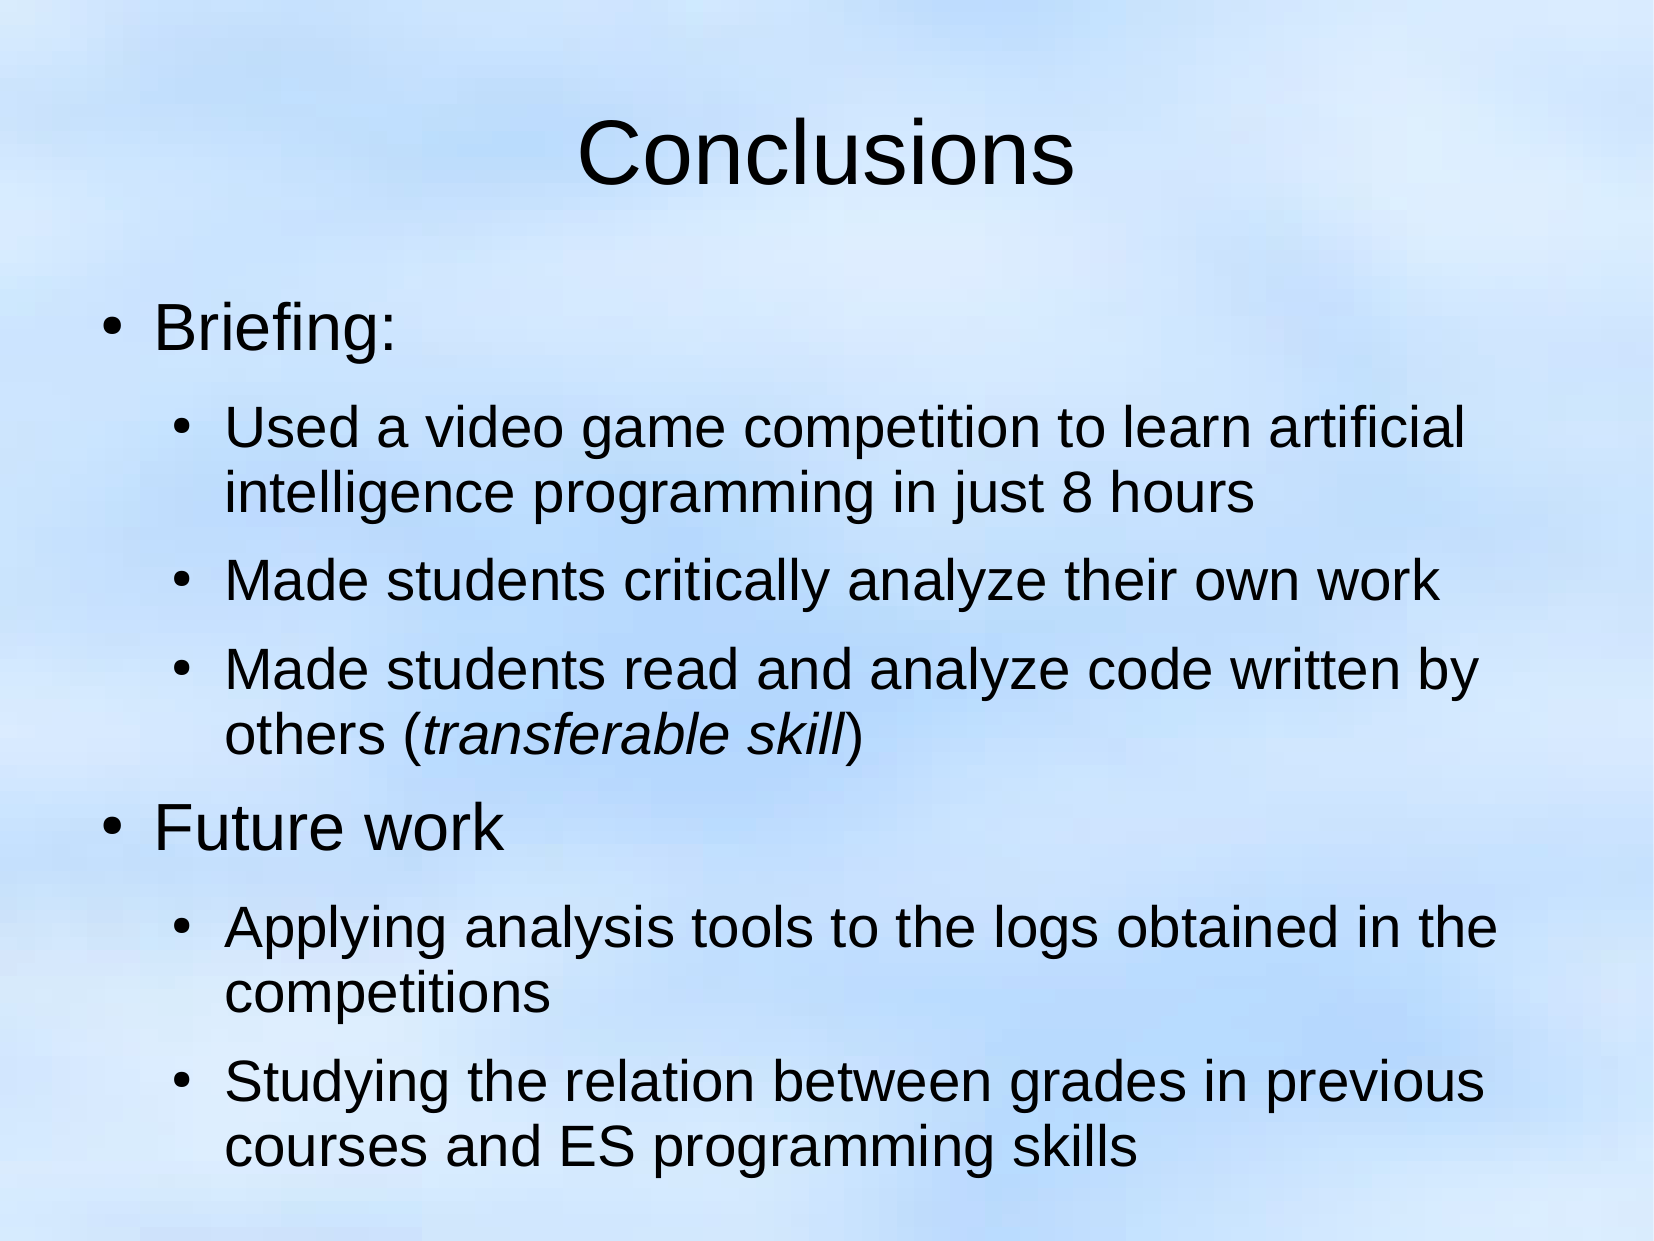

# Conclusions
Briefing:
Used a video game competition to learn artificial intelligence programming in just 8 hours
Made students critically analyze their own work
Made students read and analyze code written by others (transferable skill)
Future work
Applying analysis tools to the logs obtained in the competitions
Studying the relation between grades in previous courses and ES programming skills